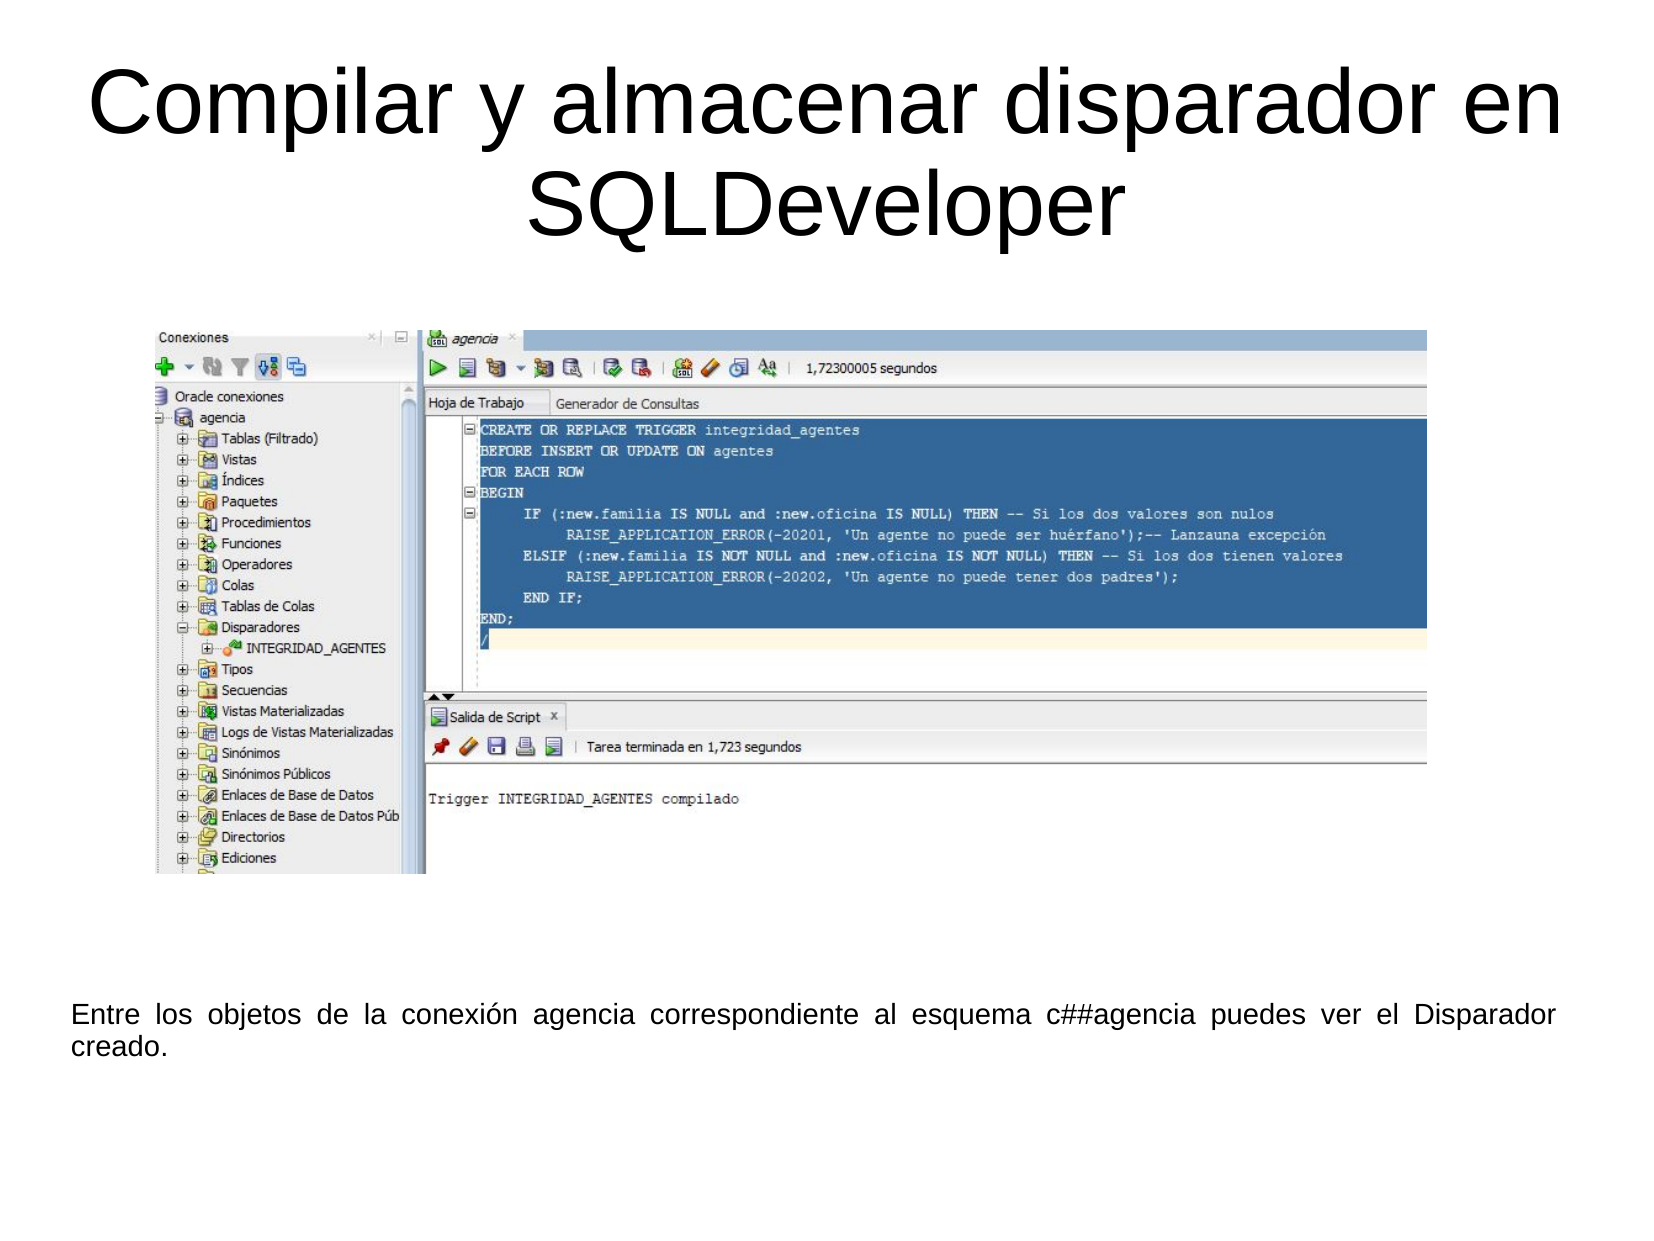

# Compilar y almacenar disparador en SQLDeveloper
Entre los objetos de la conexión agencia correspondiente al esquema c##agencia puedes ver el Disparador creado.